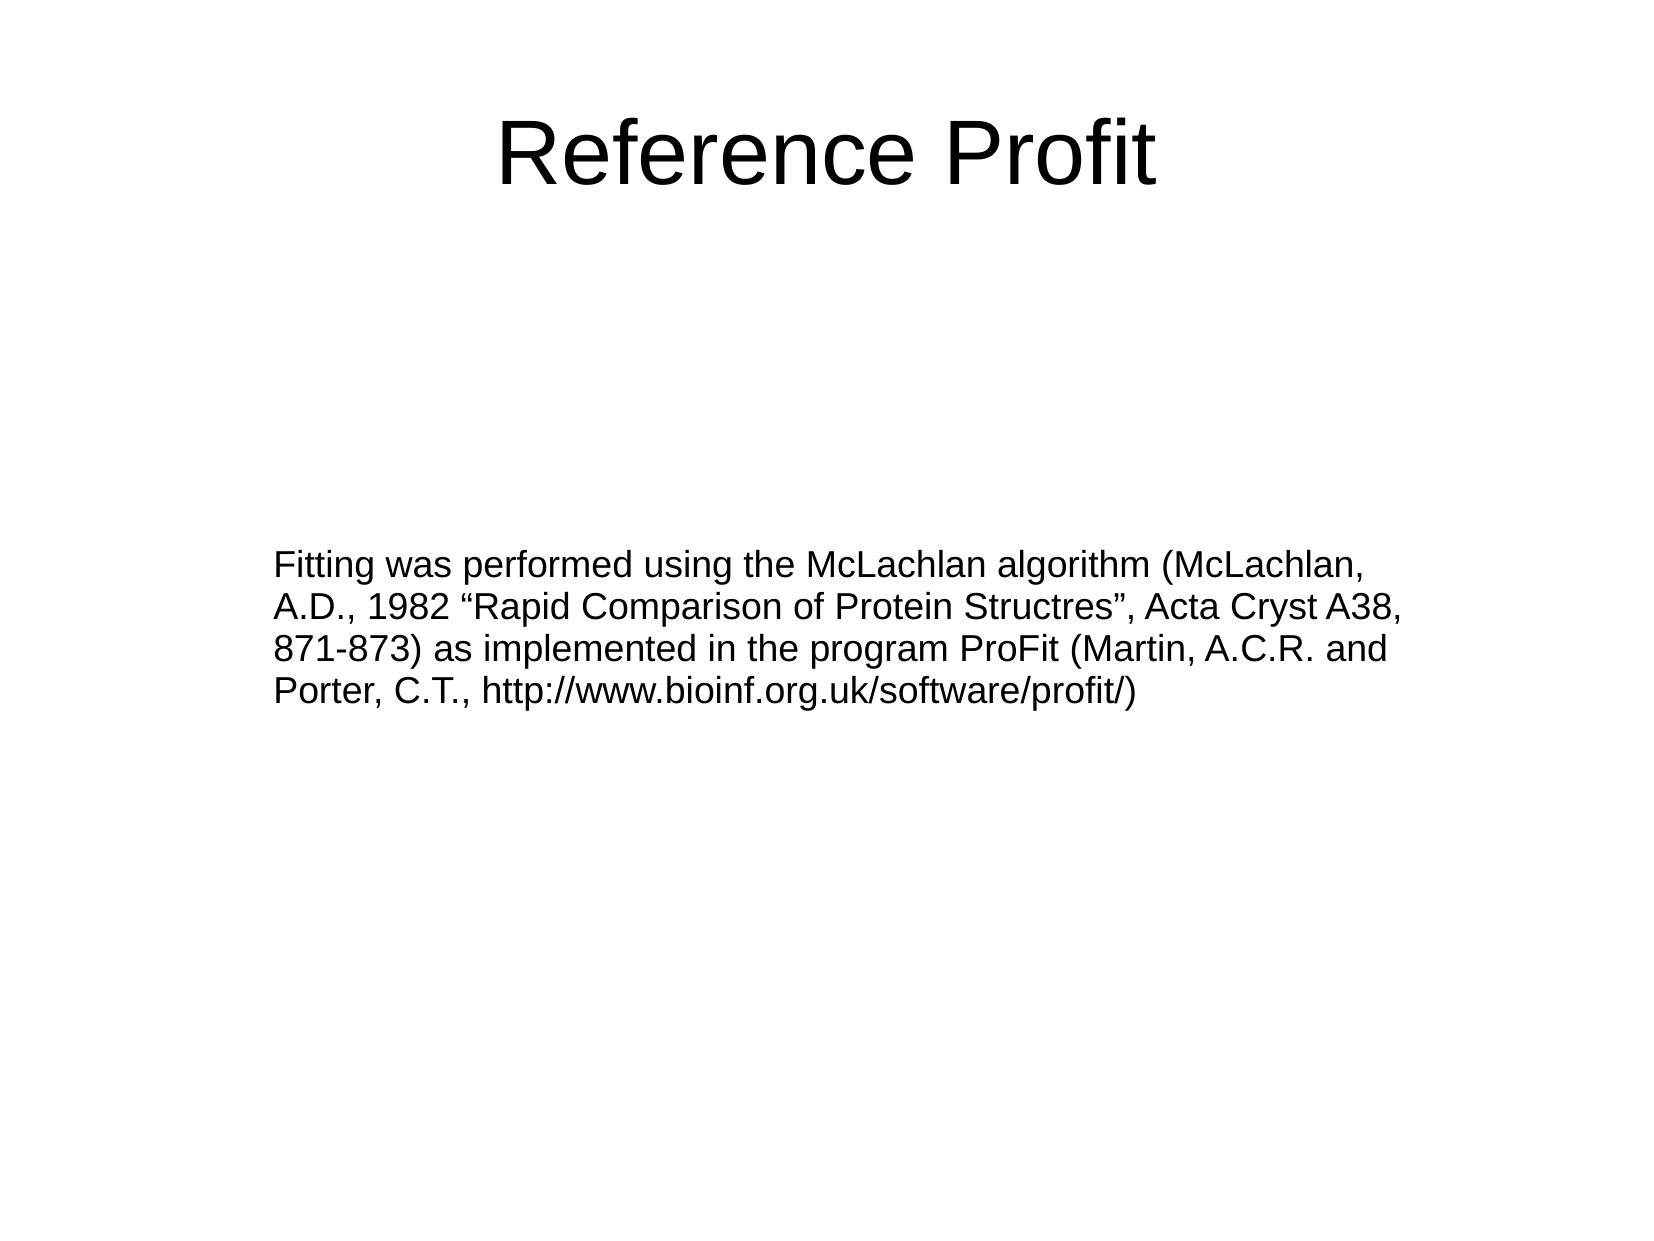

# Reference Profit
Fitting was performed using the McLachlan algorithm (McLachlan,
A.D., 1982 “Rapid Comparison of Protein Structres”, Acta Cryst A38,
871-873) as implemented in the program ProFit (Martin, A.C.R. and
Porter, C.T., http://www.bioinf.org.uk/software/profit/)